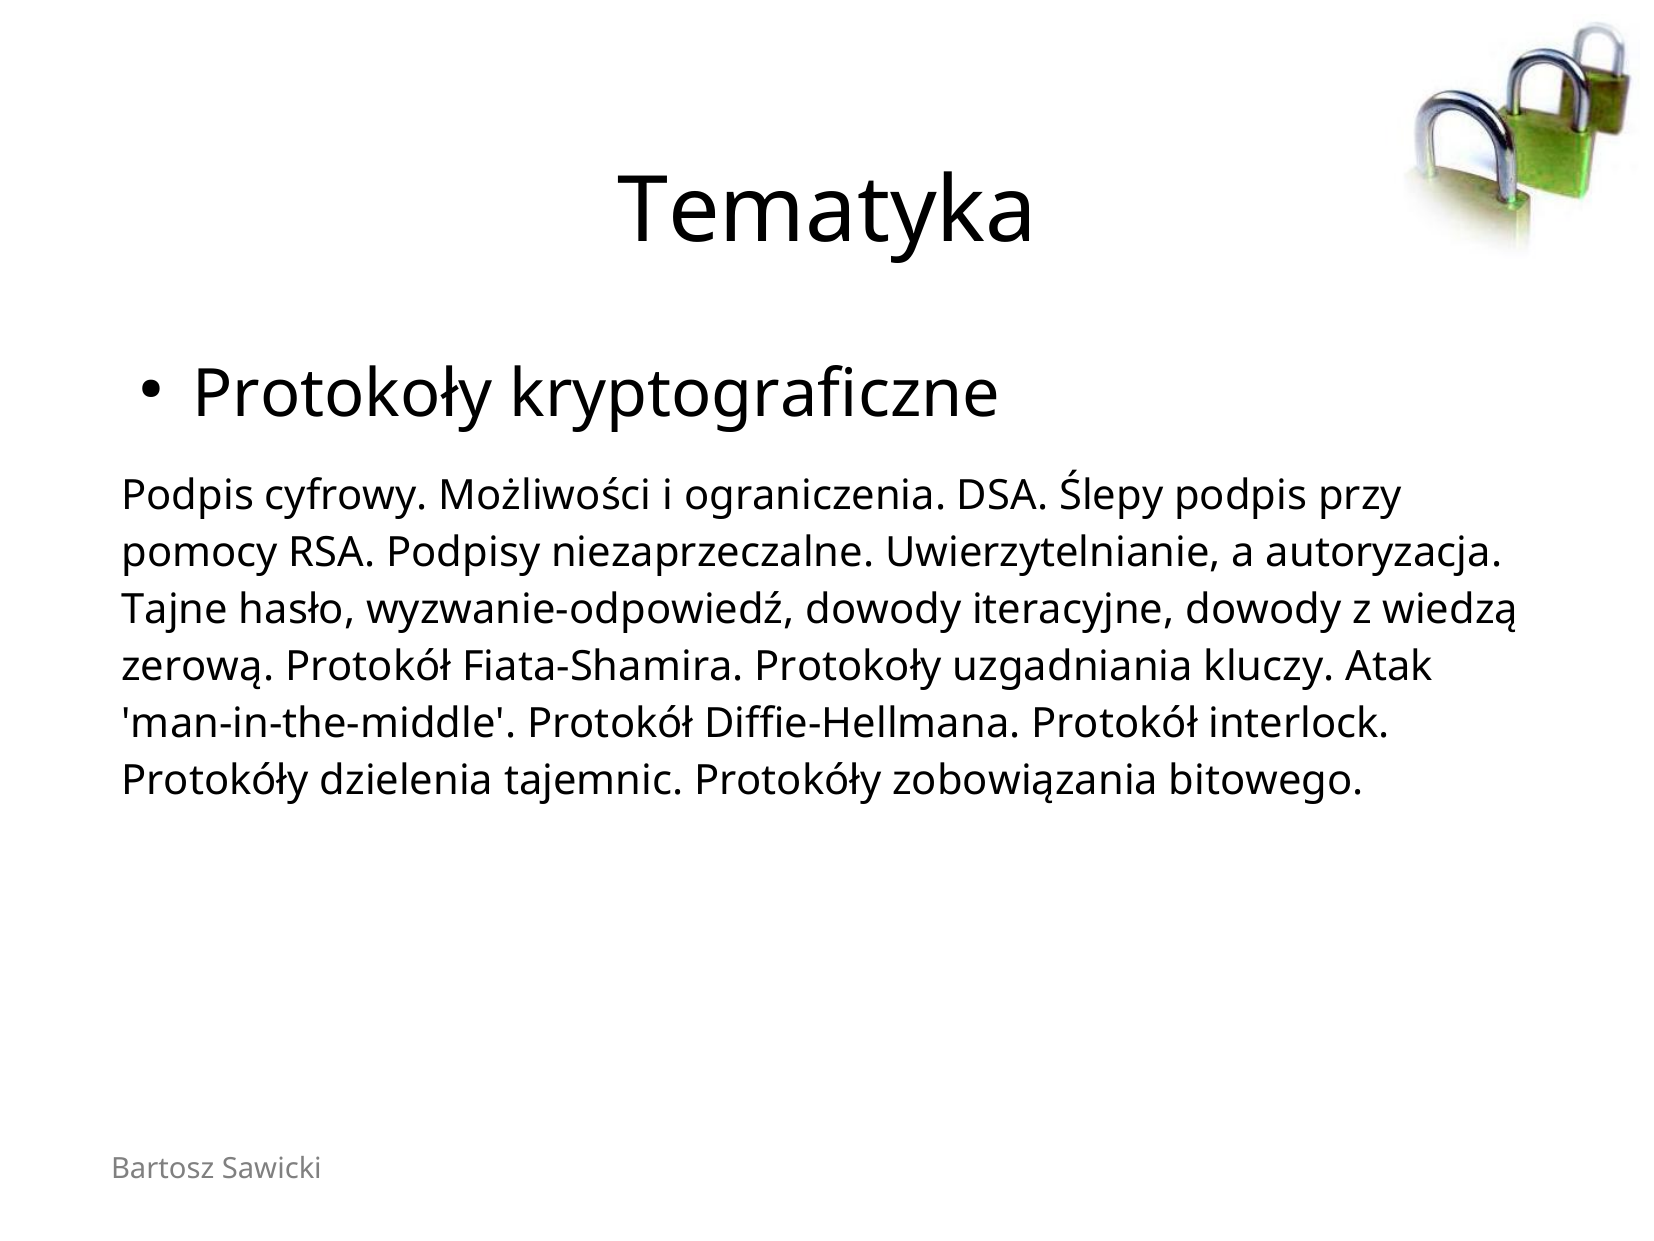

# Tematyka
Protokoły kryptograficzne
Podpis cyfrowy. Możliwości i ograniczenia. DSA. Ślepy podpis przy pomocy RSA. Podpisy niezaprzeczalne. Uwierzytelnianie, a autoryzacja. Tajne hasło, wyzwanie-odpowiedź, dowody iteracyjne, dowody z wiedzą zerową. Protokół Fiata-Shamira. Protokoły uzgadniania kluczy. Atak 'man-in-the-middle'. Protokół Diffie-Hellmana. Protokół interlock. Protokóły dzielenia tajemnic. Protokóły zobowiązania bitowego.